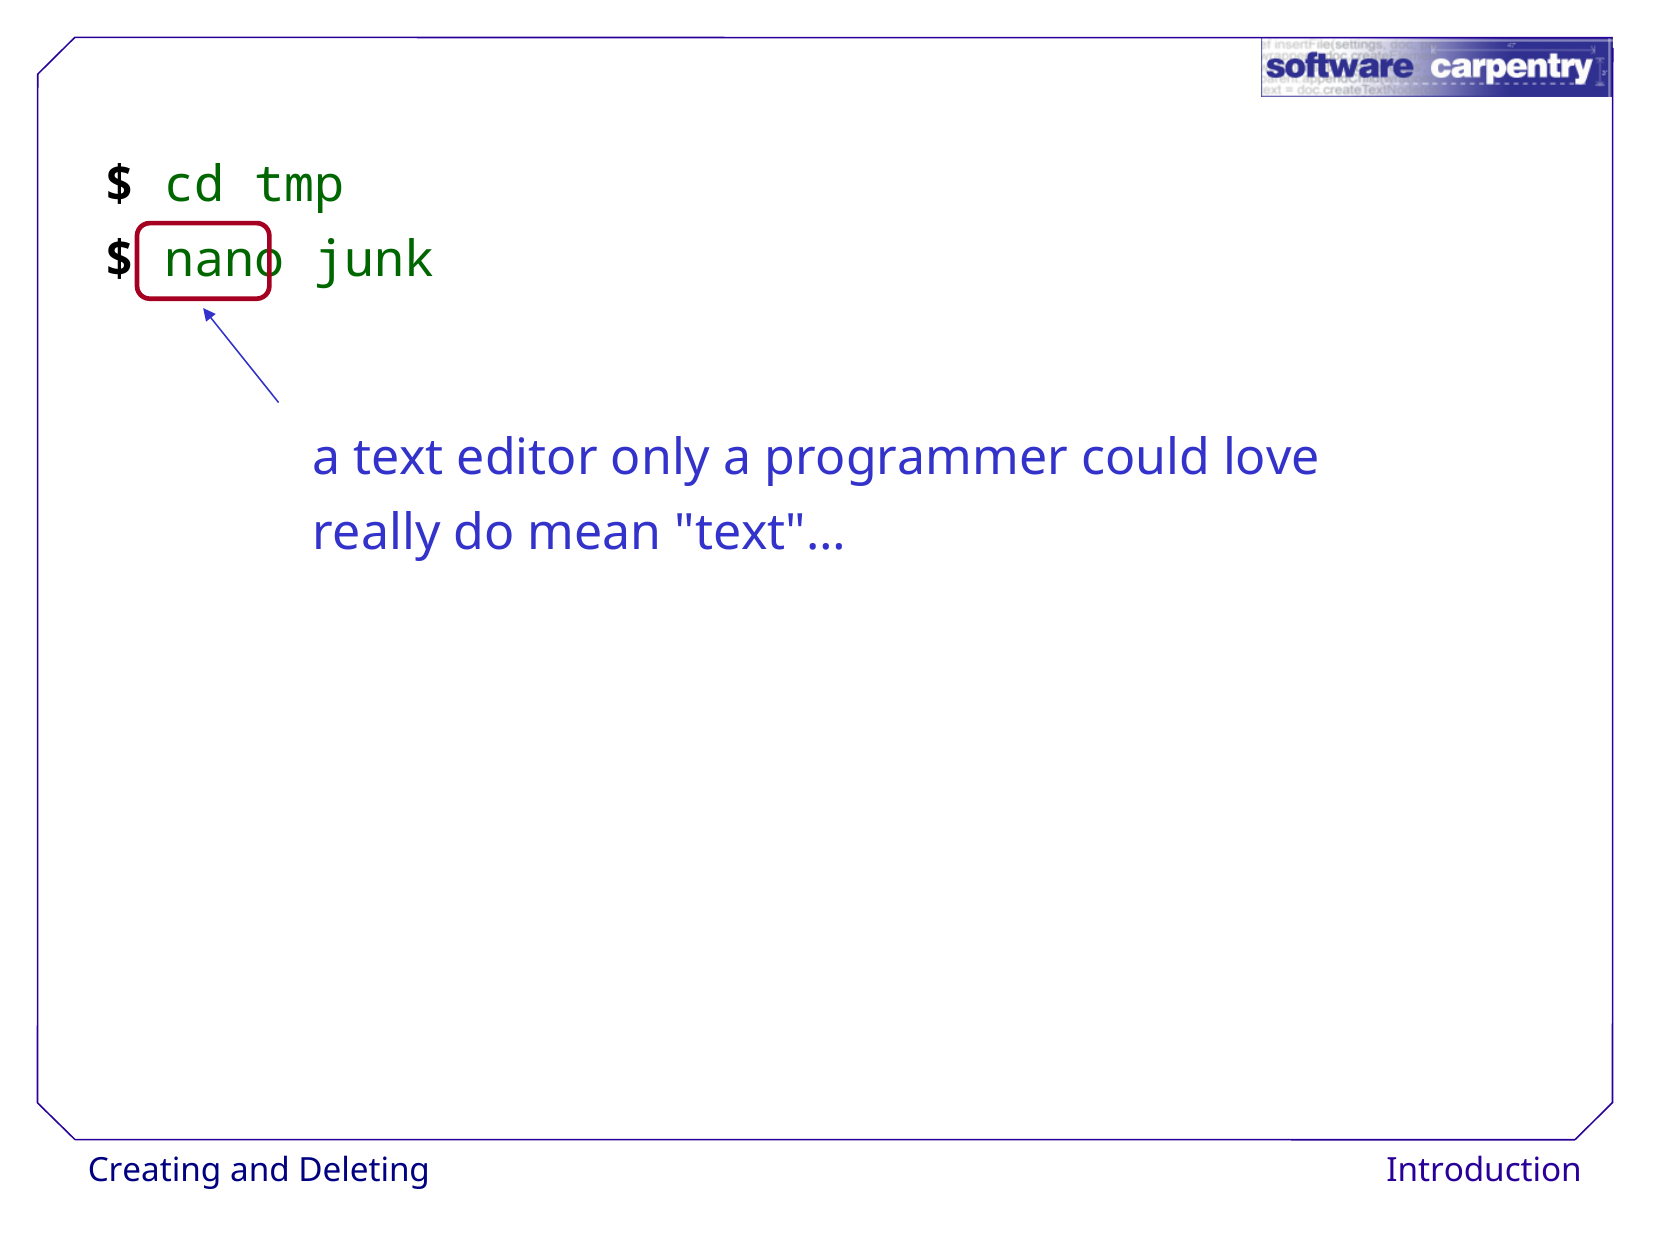

$ cd tmp
$ nano junk
a text editor only a programmer could love
really do mean "text"…